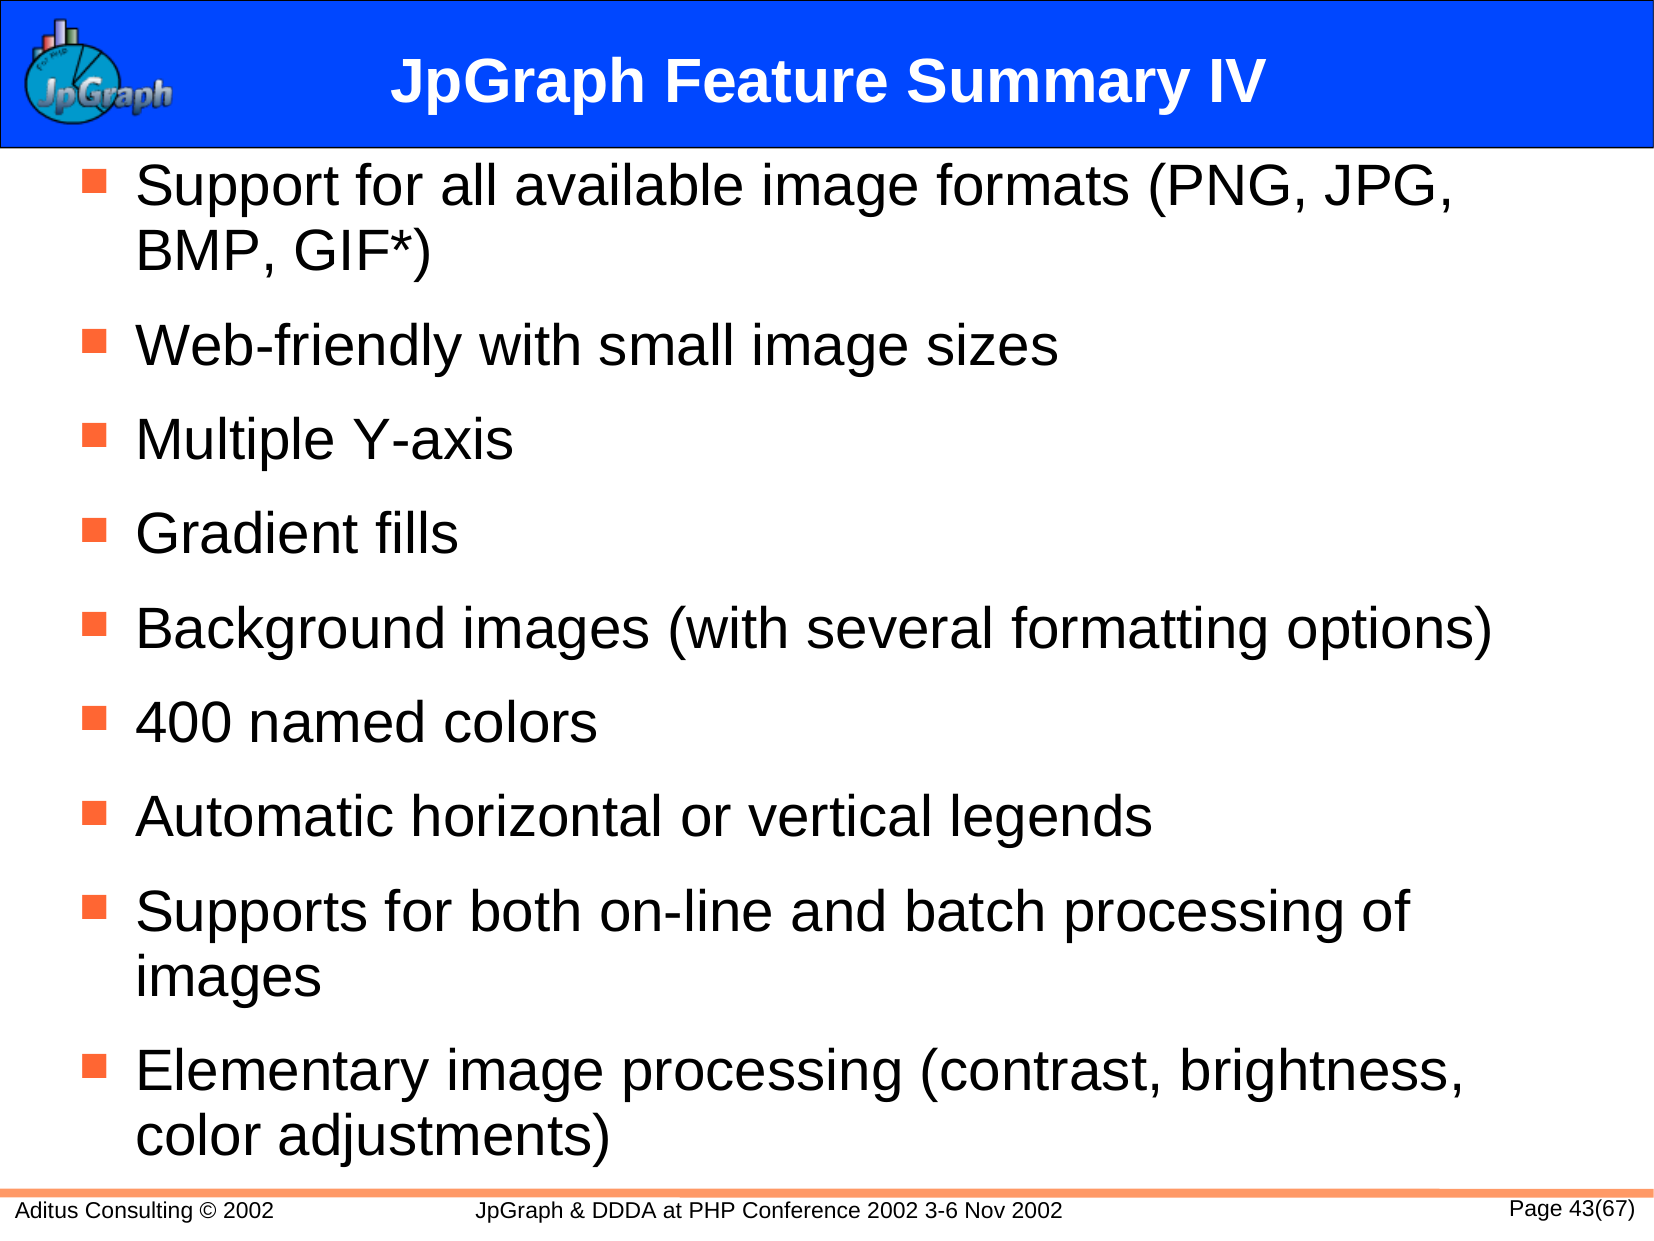

# JpGraph Feature Summary IV
Support for all available image formats (PNG, JPG, BMP, GIF*)
Web-friendly with small image sizes
Multiple Y-axis
Gradient fills
Background images (with several formatting options)
400 named colors
Automatic horizontal or vertical legends
Supports for both on-line and batch processing of images
Elementary image processing (contrast, brightness, color adjustments)